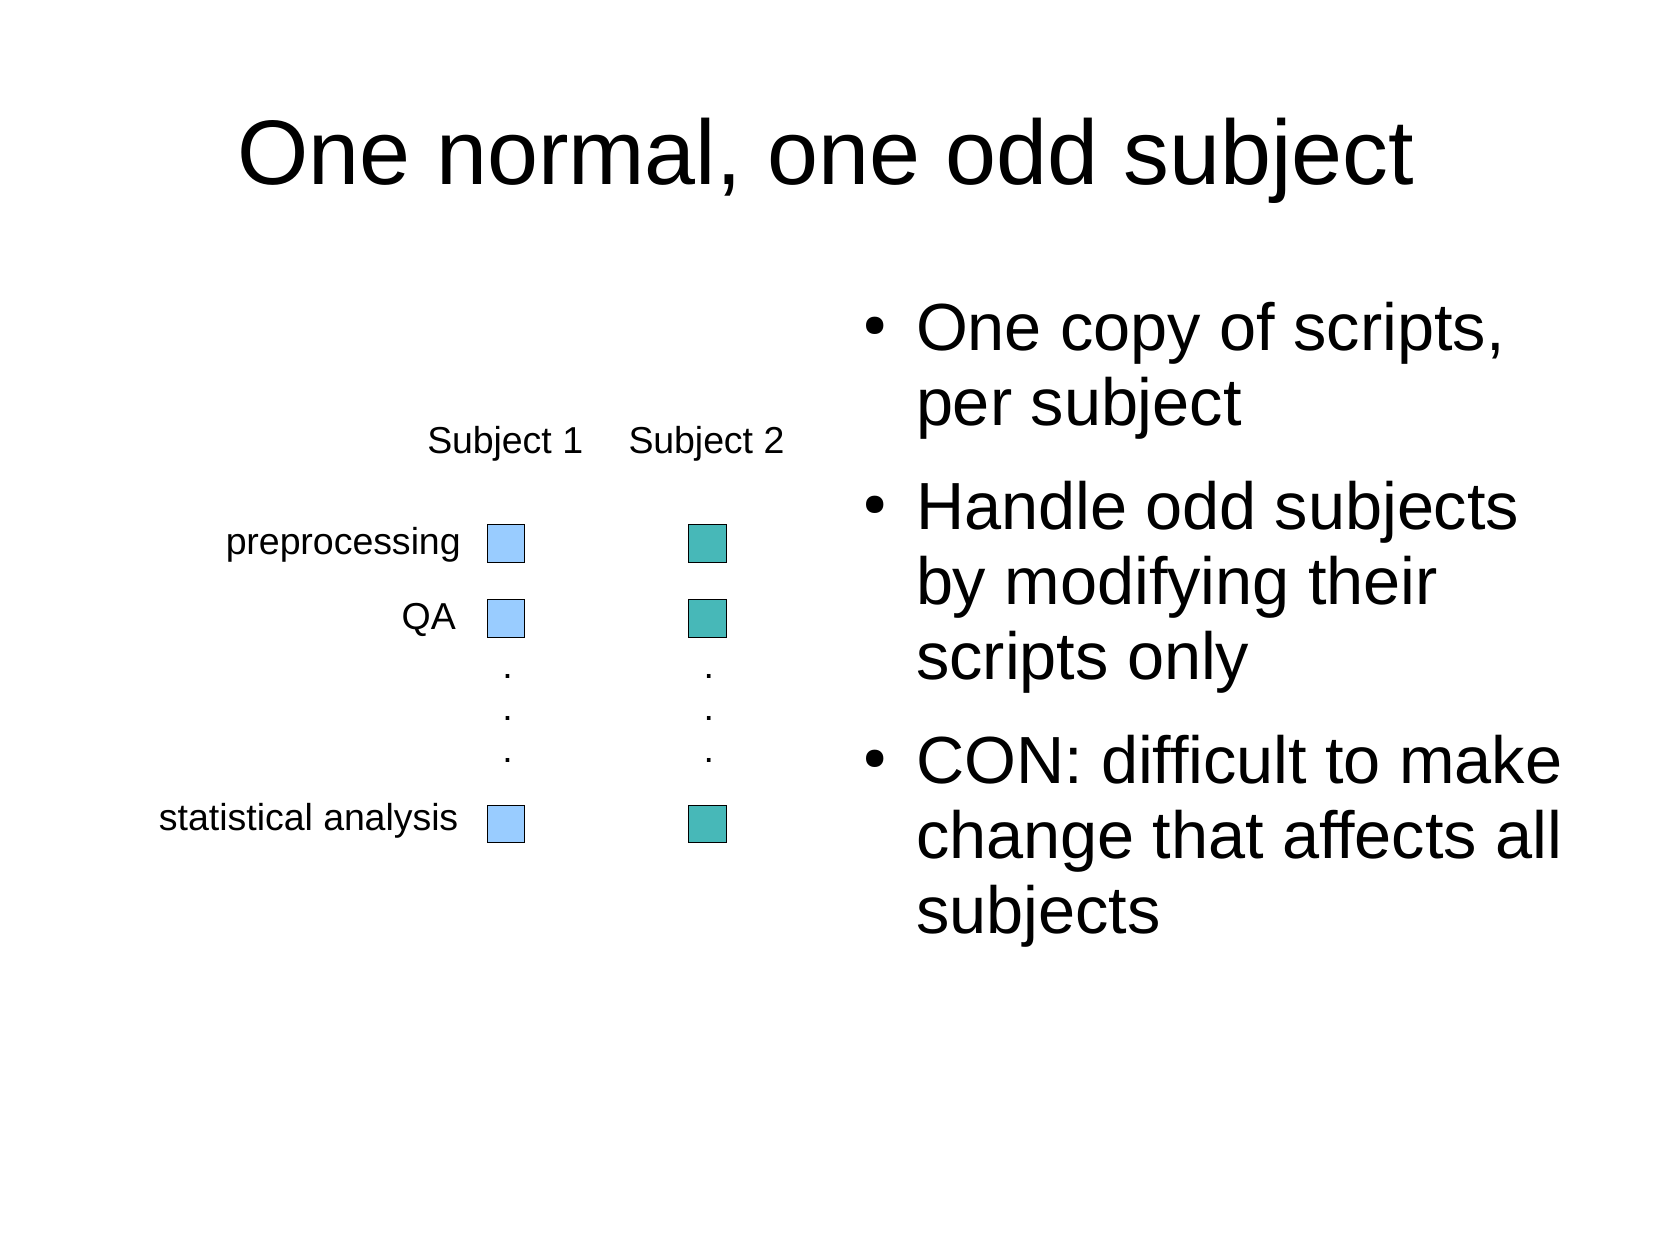

# One normal, one odd subject
One copy of scripts, per subject
Handle odd subjects by modifying their scripts only
CON: difficult to make change that affects all subjects
Subject 1
Subject 2
preprocessing
QA
...
...
statistical analysis